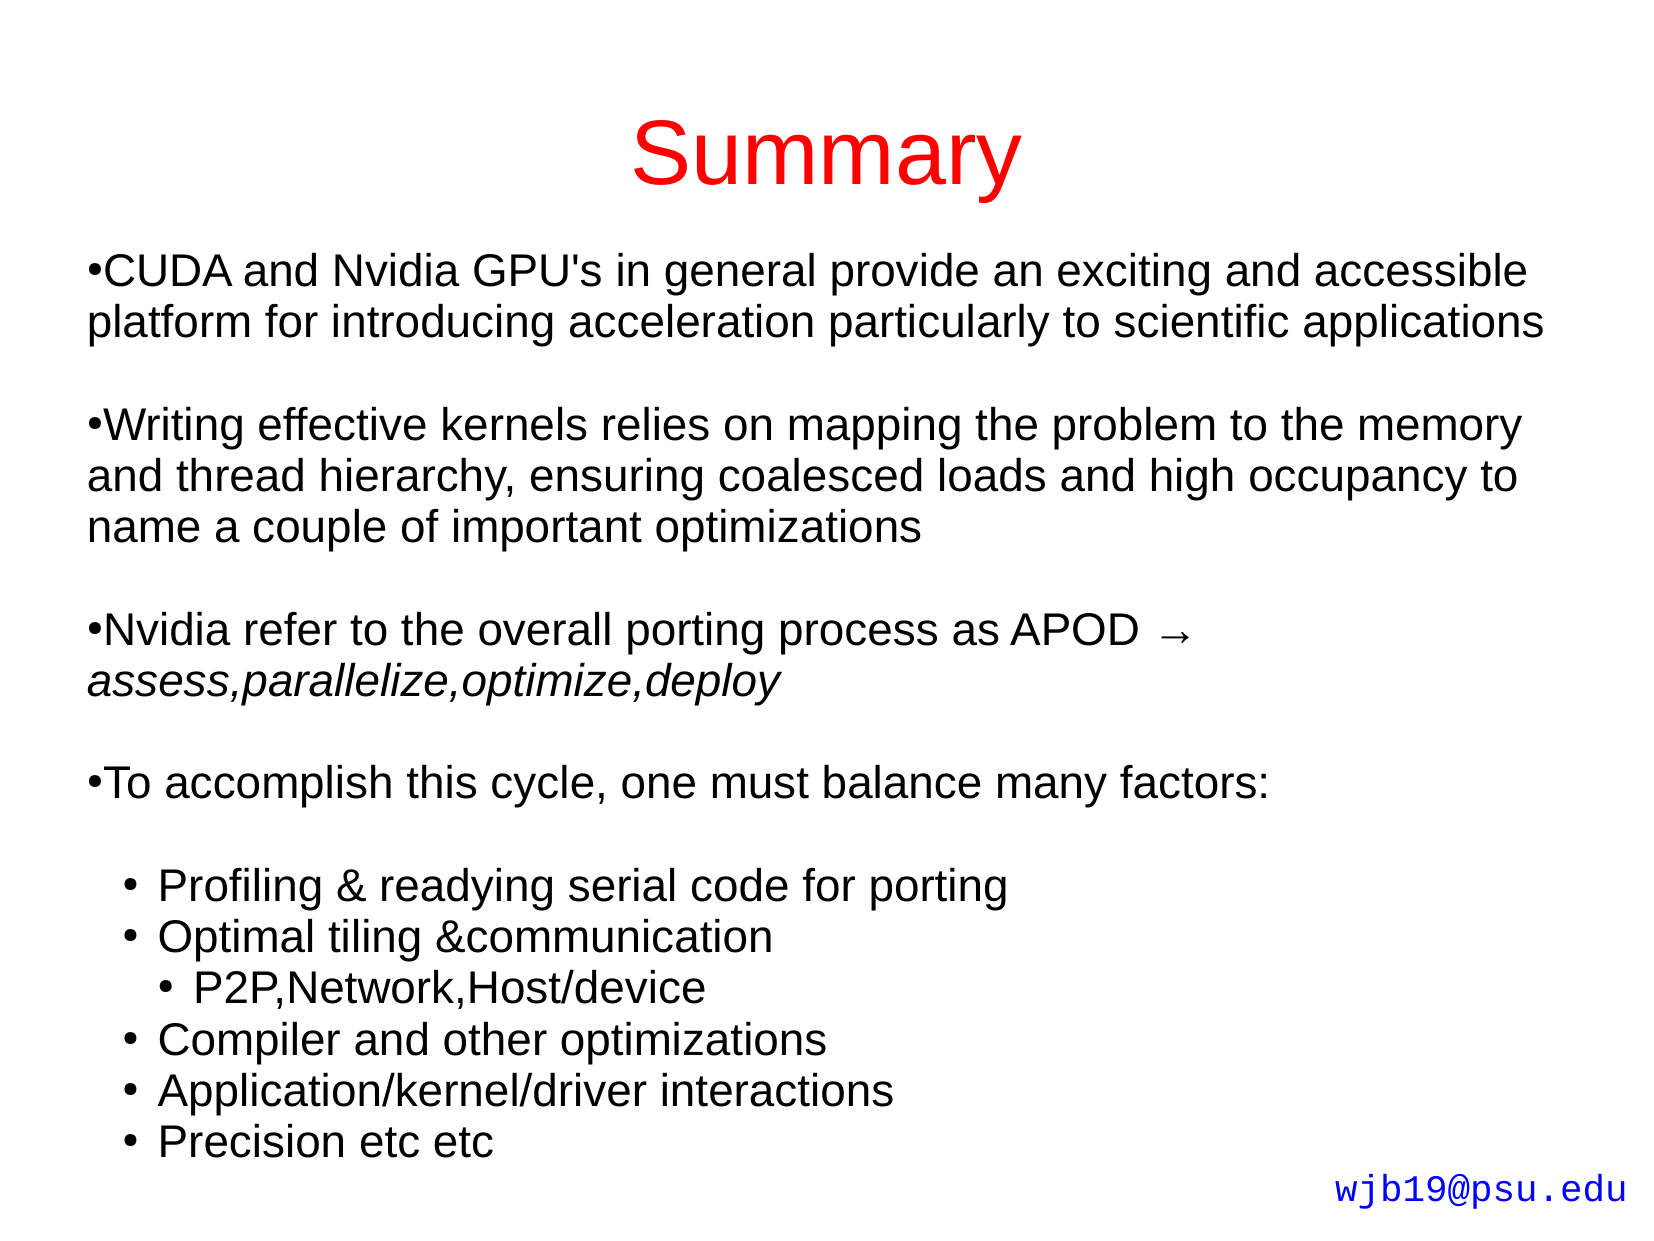

# Summary
CUDA and Nvidia GPU's in general provide an exciting and accessible platform for introducing acceleration particularly to scientific applications
Writing effective kernels relies on mapping the problem to the memory and thread hierarchy, ensuring coalesced loads and high occupancy to name a couple of important optimizations
Nvidia refer to the overall porting process as APOD → assess,parallelize,optimize,deploy
To accomplish this cycle, one must balance many factors:
Profiling & readying serial code for porting
Optimal tiling &communication
P2P,Network,Host/device
Compiler and other optimizations
Application/kernel/driver interactions
Precision etc etc
wjb19@psu.edu